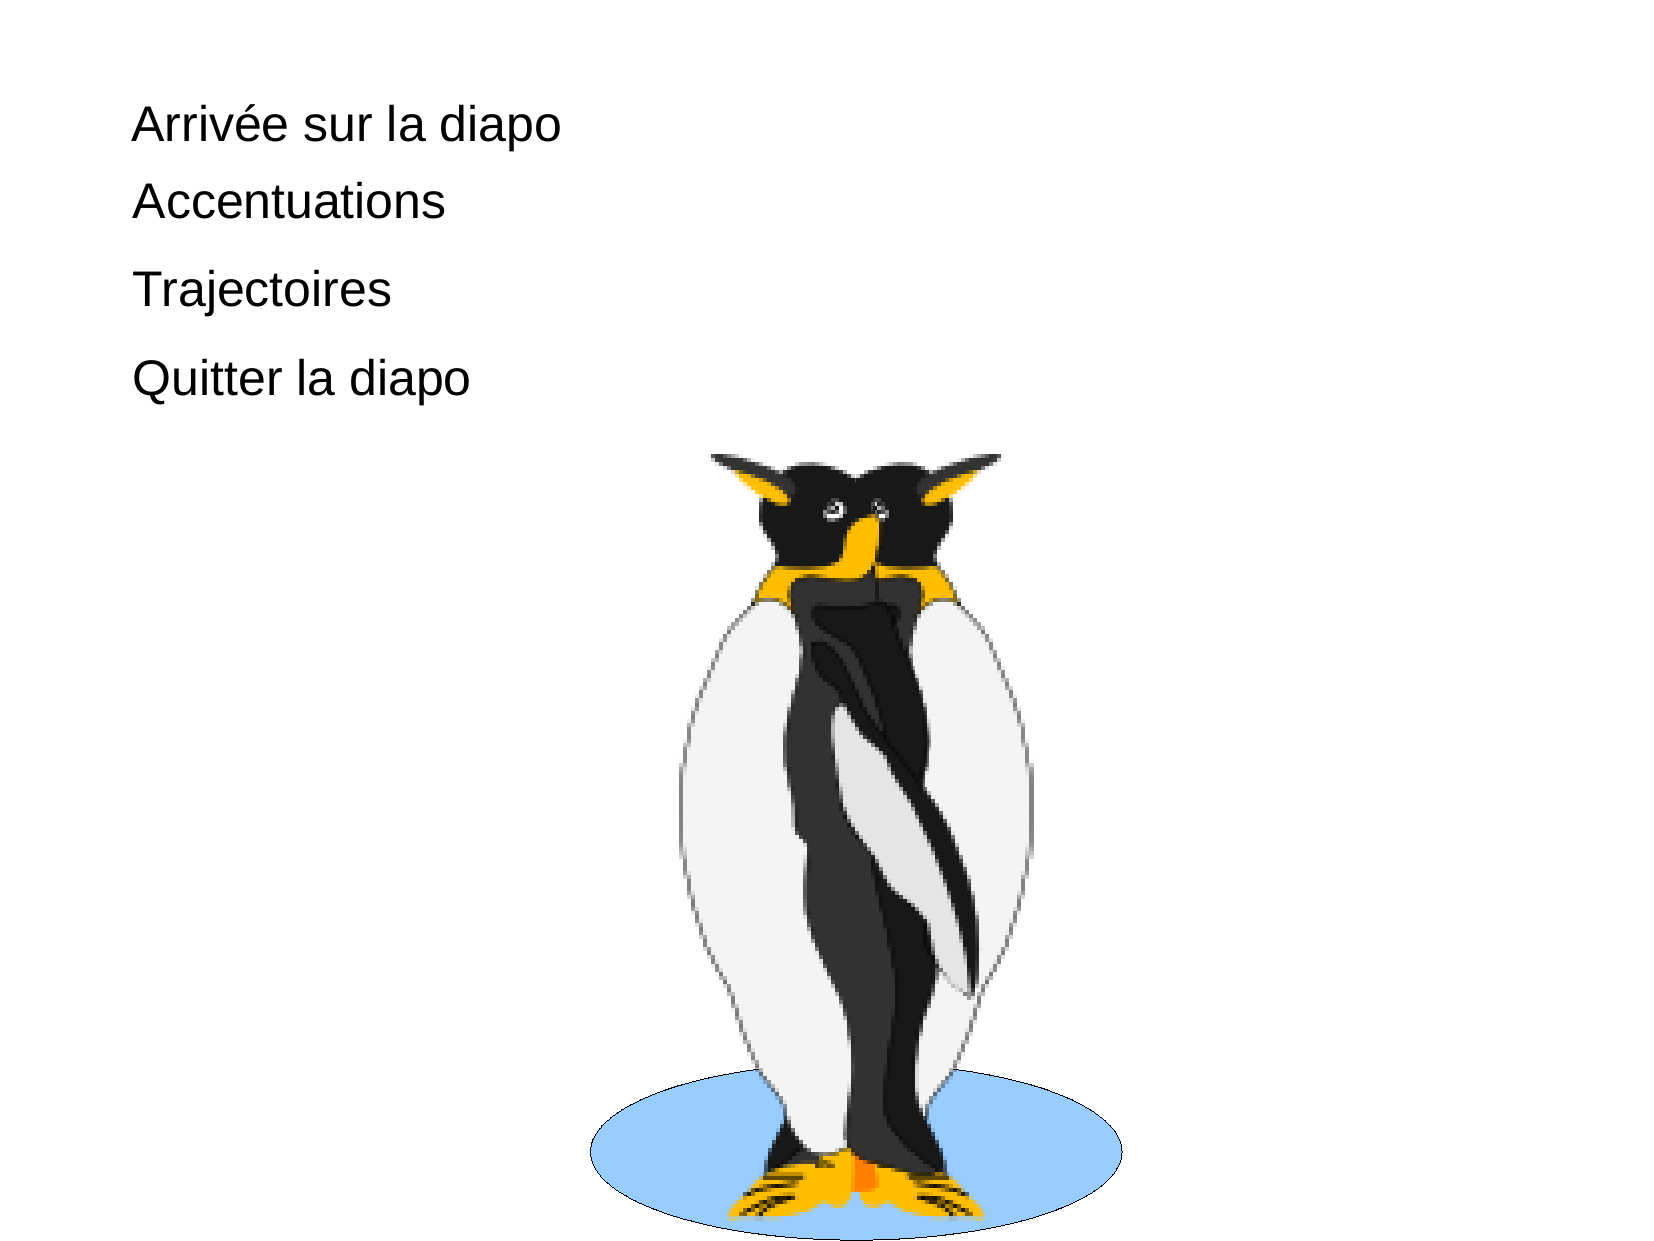

Arrivée sur la diapo
Accentuations
Trajectoires
Quitter la diapo